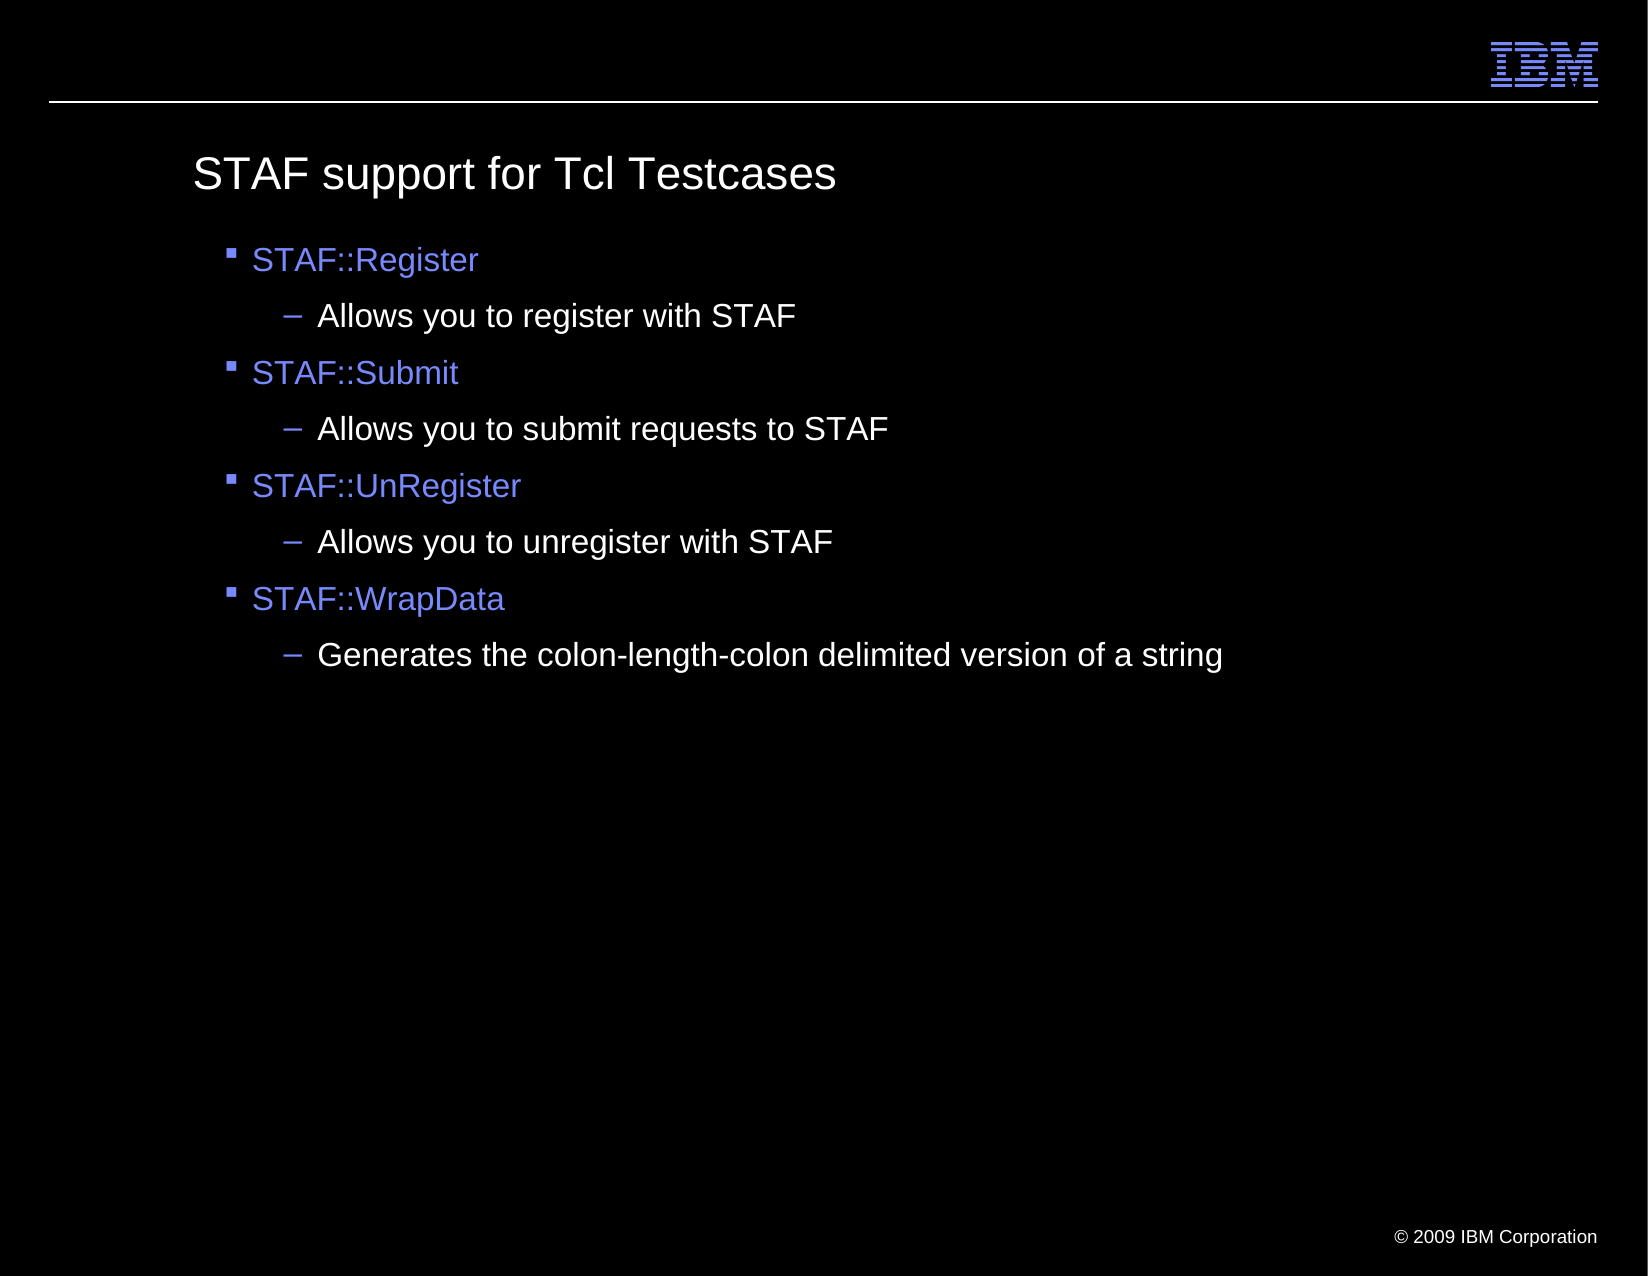

# STAF support for Tcl Testcases
STAF::Register
Allows you to register with STAF
STAF::Submit
Allows you to submit requests to STAF
STAF::UnRegister
Allows you to unregister with STAF
STAF::WrapData
Generates the colon-length-colon delimited version of a string